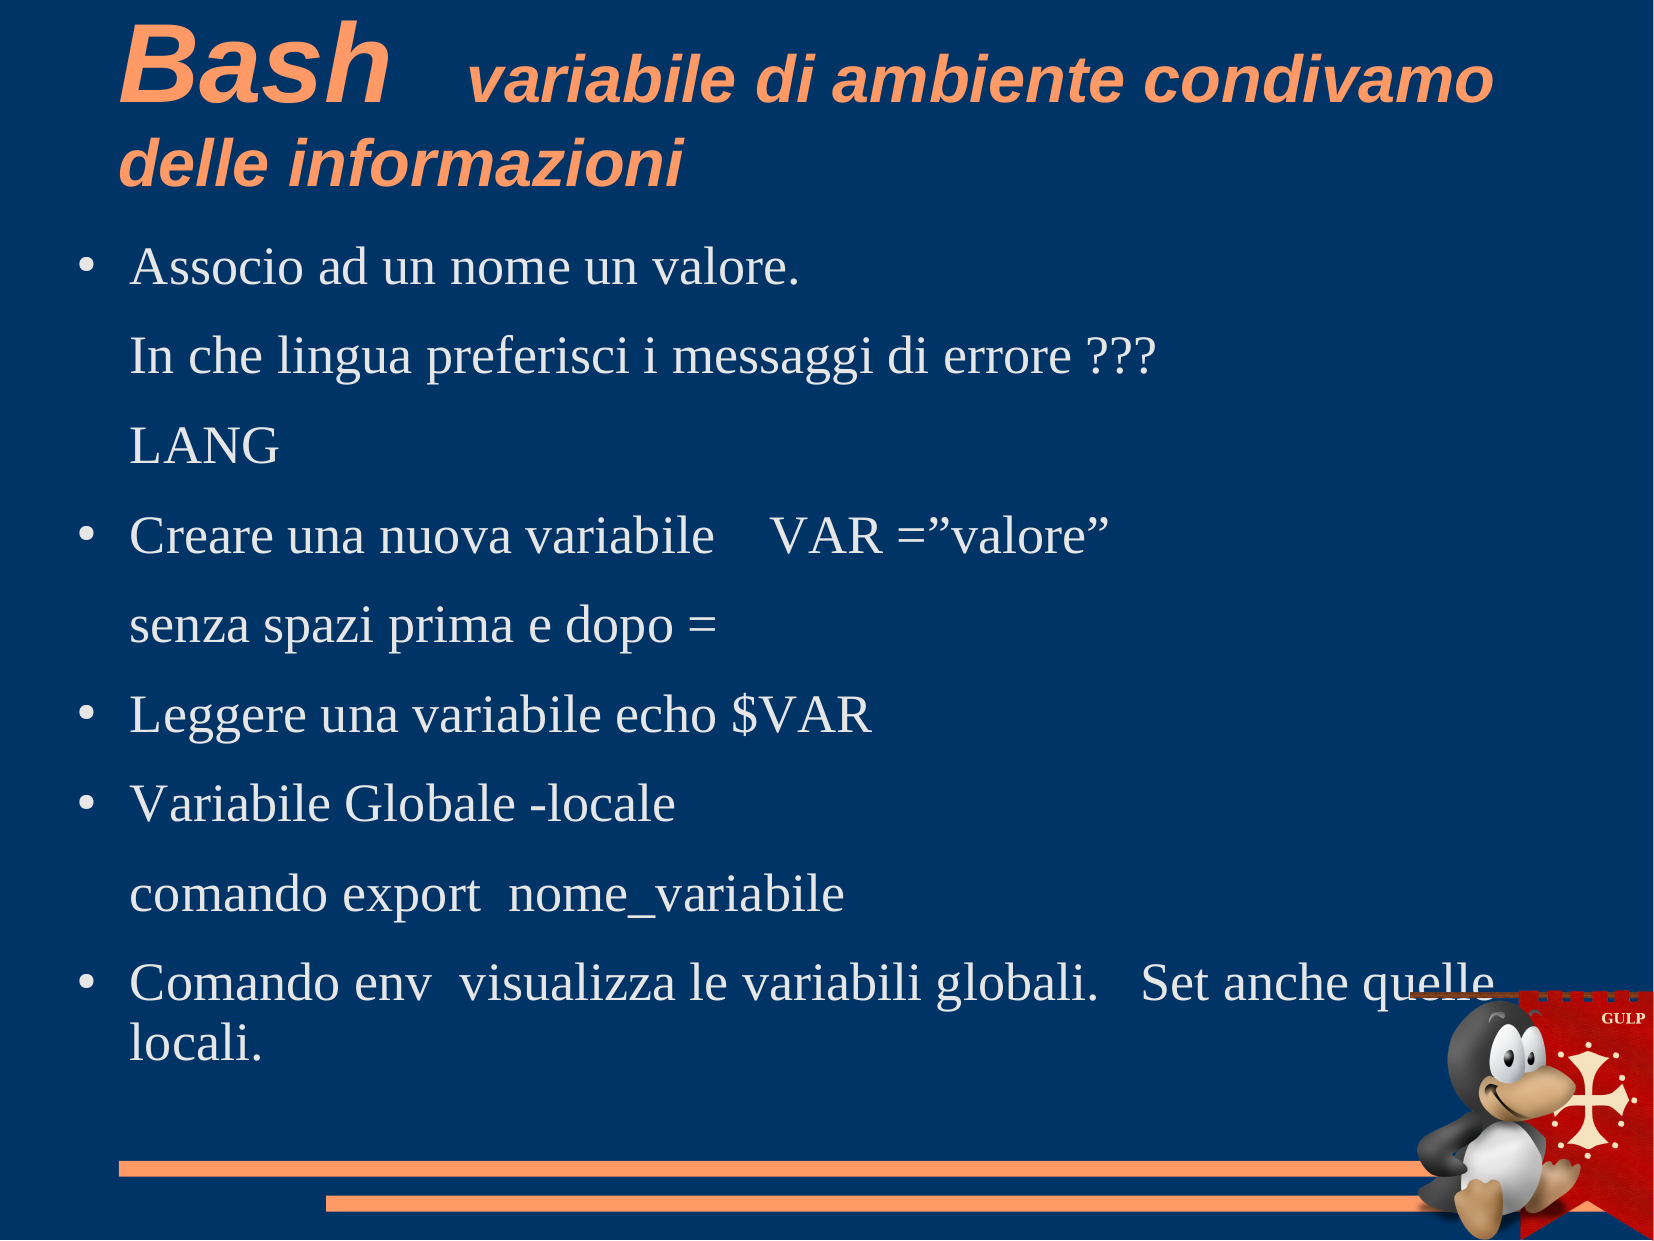

# Bash variabile di ambiente condivamo delle informazioni
Associo ad un nome un valore.
In che lingua preferisci i messaggi di errore ???
LANG
Creare una nuova variabile VAR =”valore”
senza spazi prima e dopo =
Leggere una variabile echo $VAR
Variabile Globale -locale
comando export nome_variabile
Comando env visualizza le variabili globali. Set anche quelle locali.